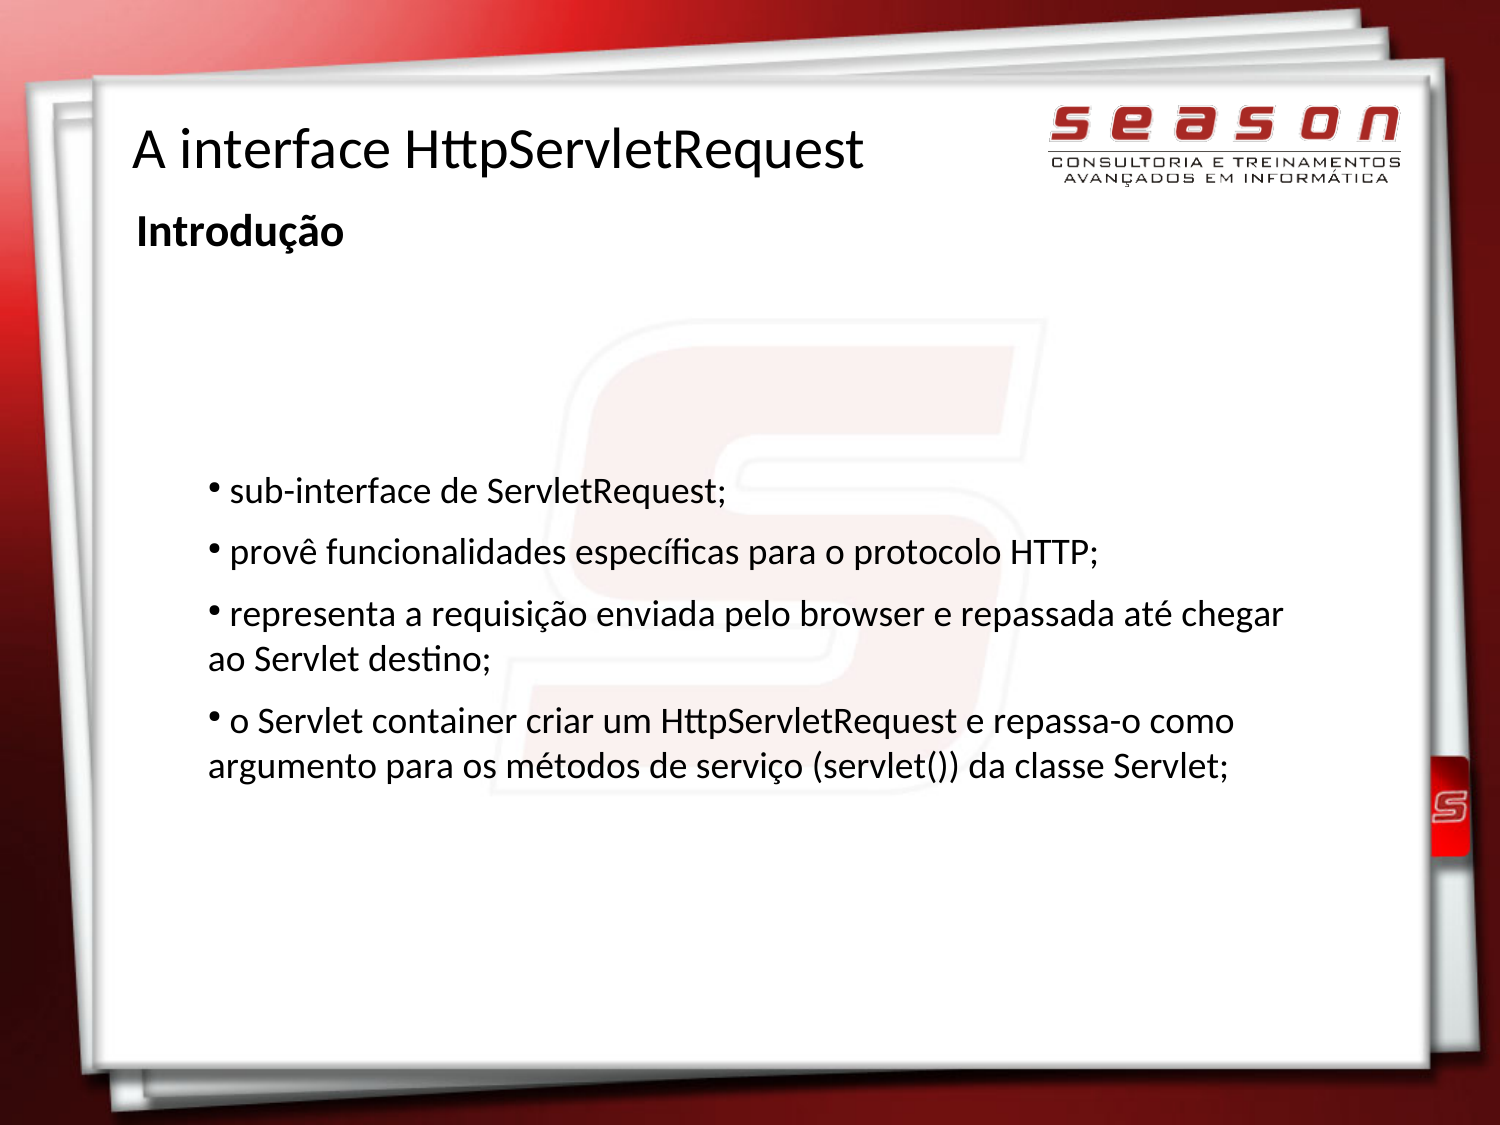

# A interface HttpServletRequest
Introdução
 sub-interface de ServletRequest;
 provê funcionalidades específicas para o protocolo HTTP;
 representa a requisição enviada pelo browser e repassada até chegar ao Servlet destino;
 o Servlet container criar um HttpServletRequest e repassa-o como argumento para os métodos de serviço (servlet()) da classe Servlet;